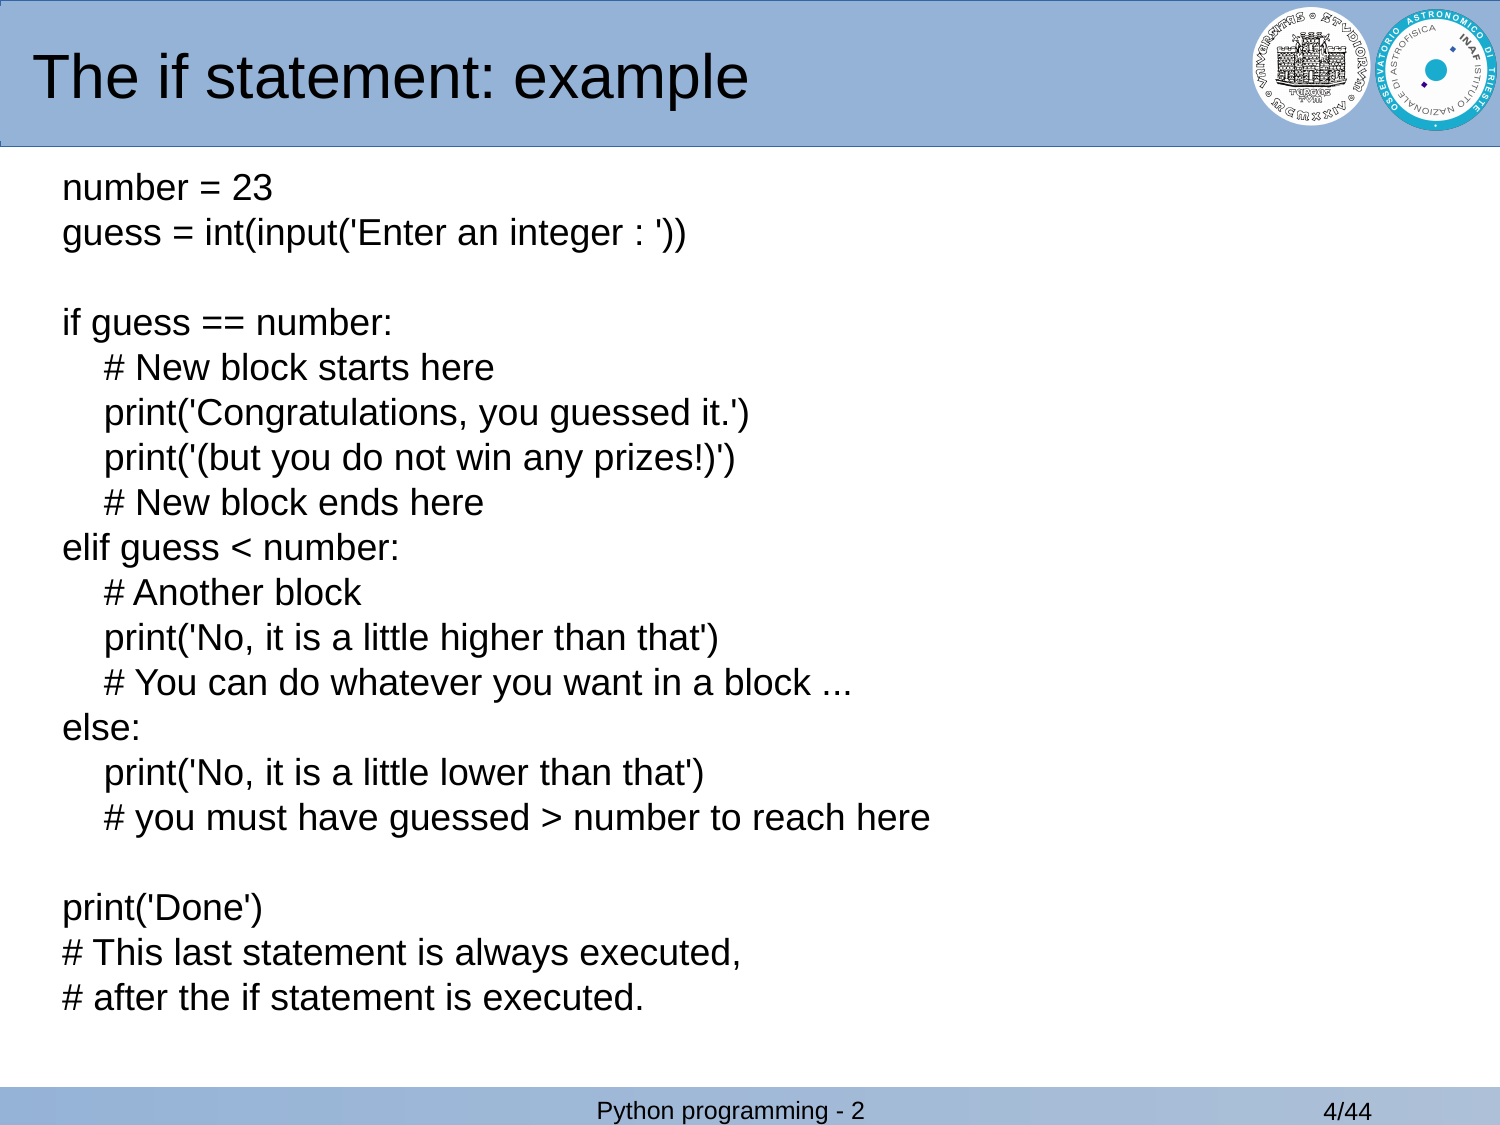

The if statement: example
# number = 23
guess = int(input('Enter an integer : '))
if guess == number:
 # New block starts here
 print('Congratulations, you guessed it.')
 print('(but you do not win any prizes!)')
 # New block ends here
elif guess < number:
 # Another block
 print('No, it is a little higher than that')
 # You can do whatever you want in a block ...
else:
 print('No, it is a little lower than that')
 # you must have guessed > number to reach here
print('Done')
# This last statement is always executed,
# after the if statement is executed.